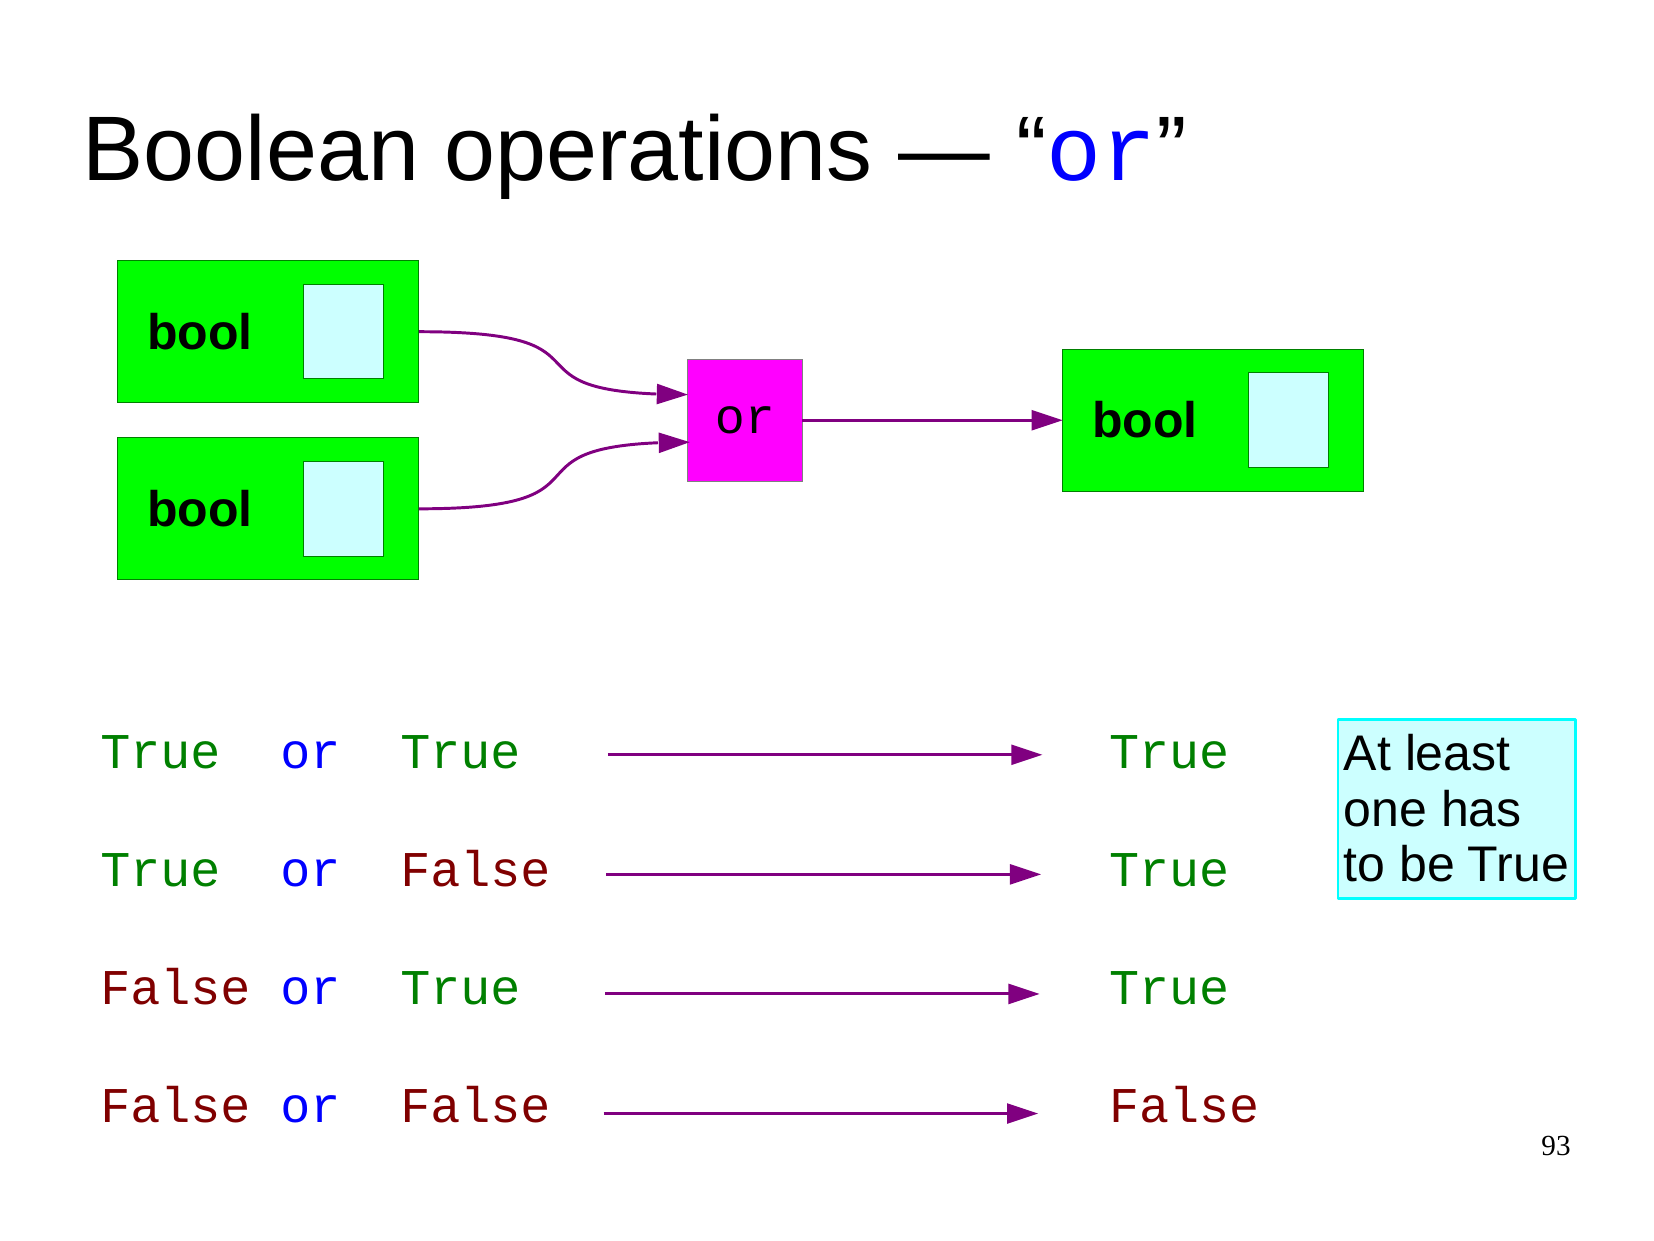

# Boolean operations ― “or”
bool
bool
or
bool
At least
one has
to be True
True
or
True
True
True
or
False
True
False
or
True
True
False
or
False
False
93